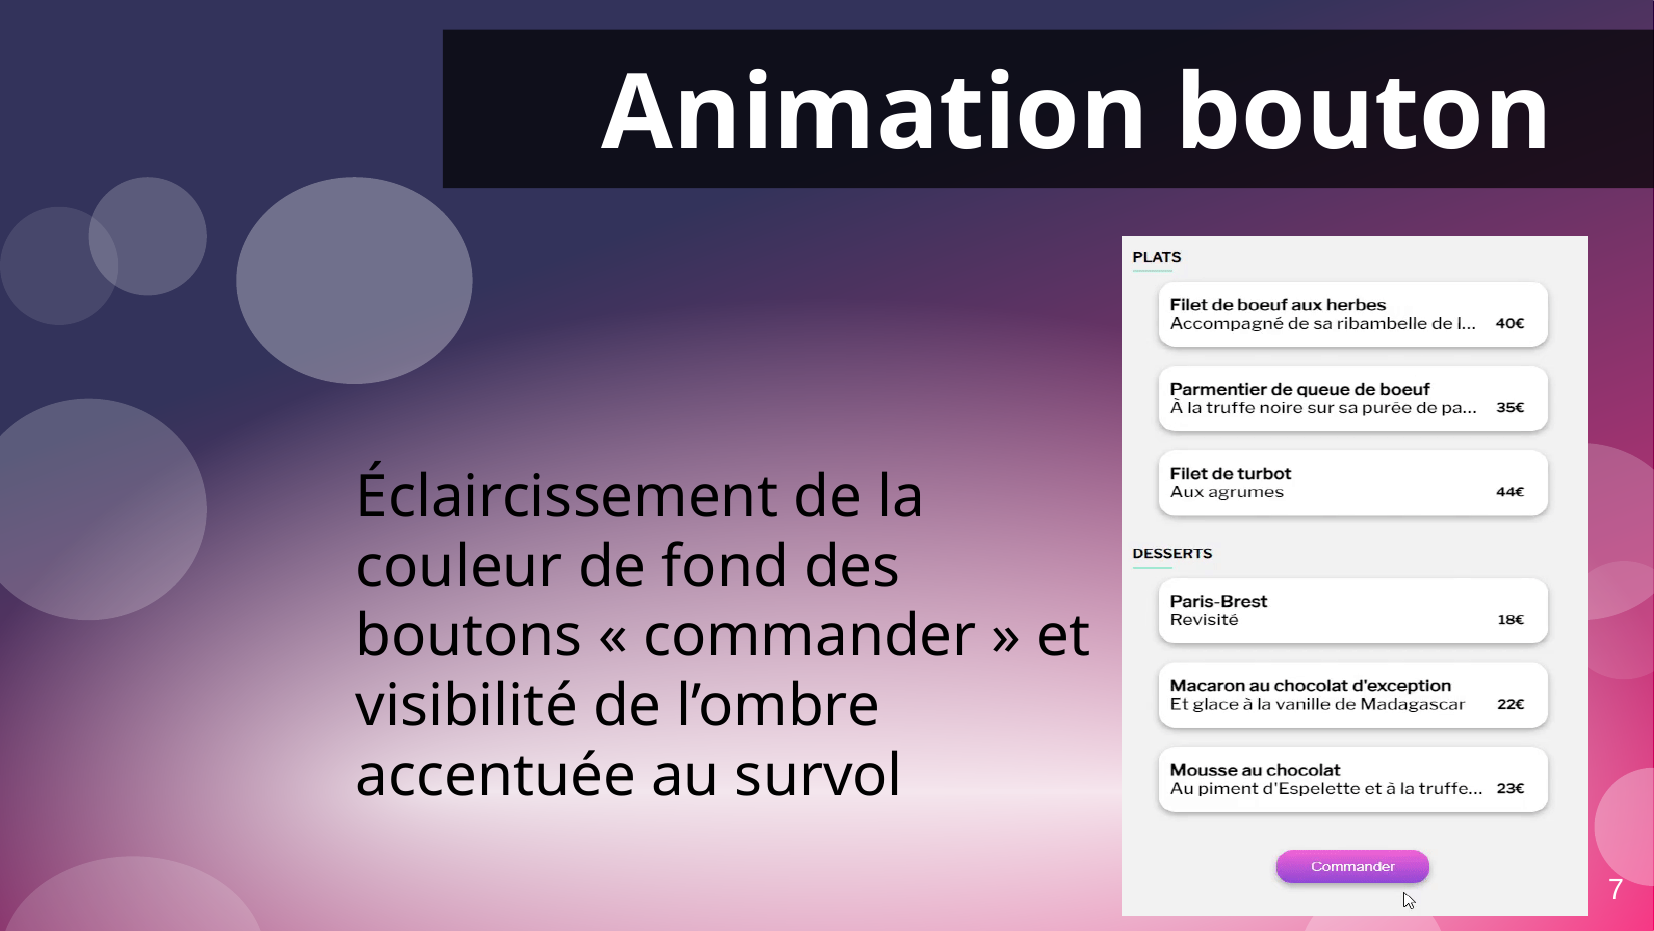

# Animation bouton
Éclaircissement de la couleur de fond des boutons « commander » et visibilité de l’ombre accentuée au survol